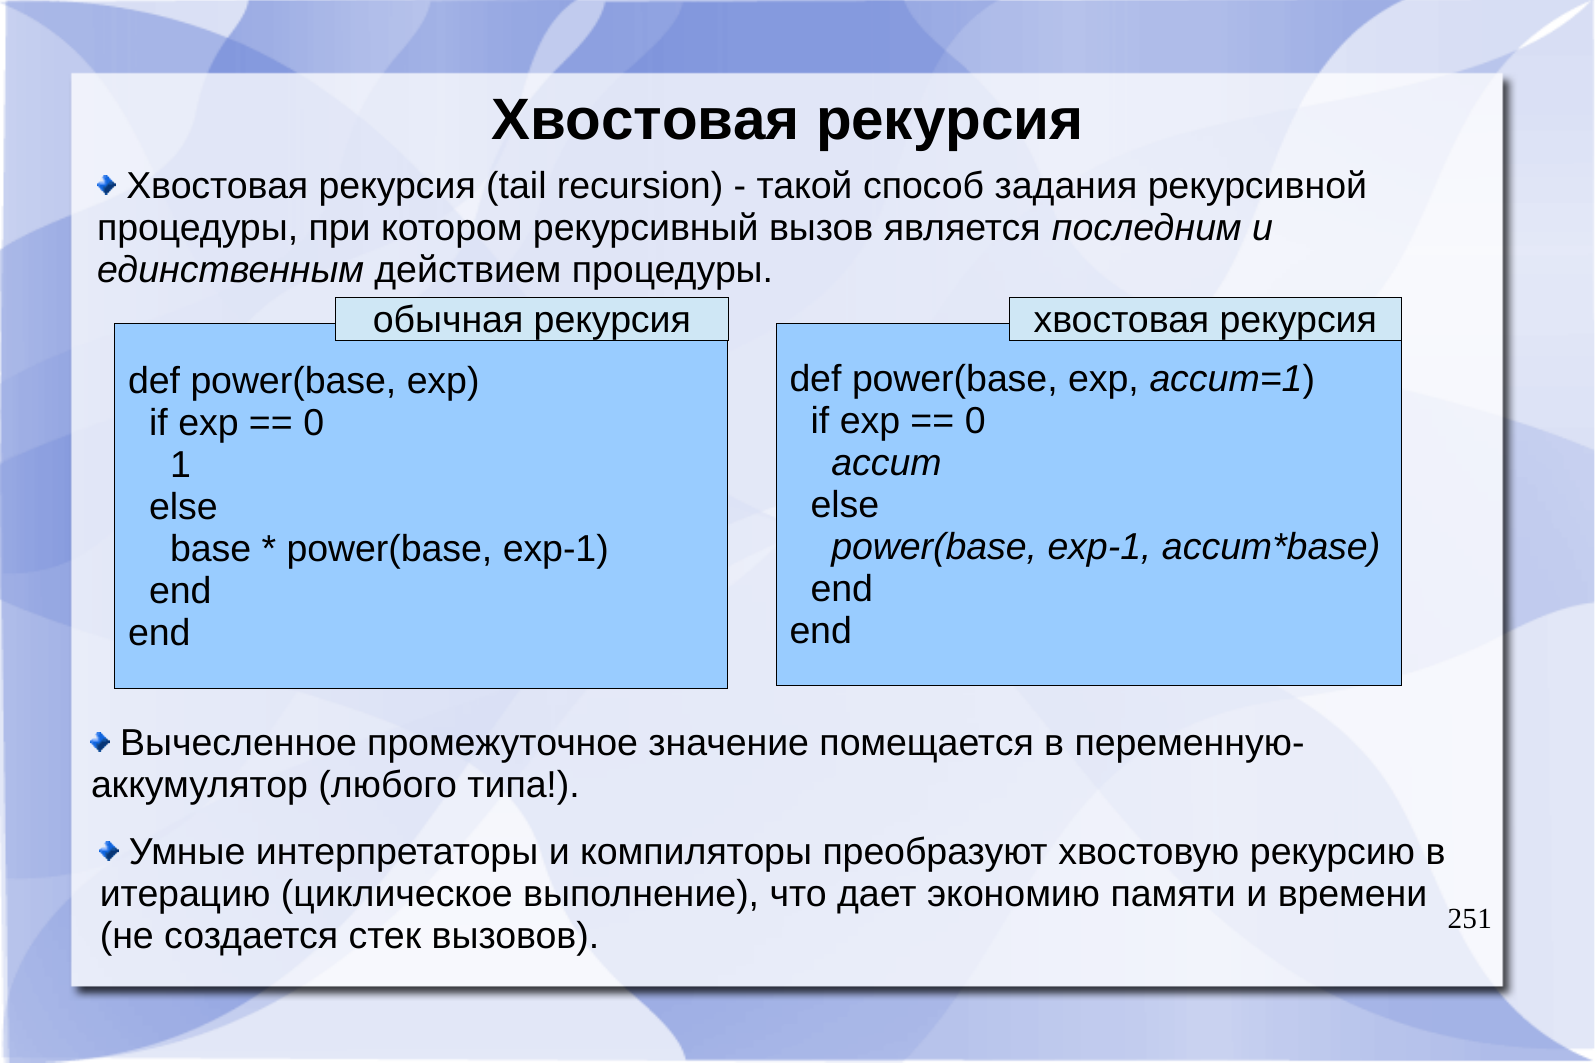

# Хвостовая рекурсия
 Хвостовая рекурсия (tail recursion) - такой способ задания рекурсивной процедуры, при котором рекурсивный вызов является последним и единственным действием процедуры.
обычная рекурсия
хвостовая рекурсия
def power(base, exp, accum=1)
 if exp == 0
 accum
 else
 power(base, exp-1, accum*base)
 end
end
def power(base, exp)
 if exp == 0
 1
 else
 base * power(base, exp-1)
 end
end
 Вычесленное промежуточное значение помещается в переменную-аккумулятор (любого типа!).
 Умные интерпретаторы и компиляторы преобразуют хвостовую рекурсию в итерацию (циклическое выполнение), что дает экономию памяти и времени (не создается стек вызовов).
251